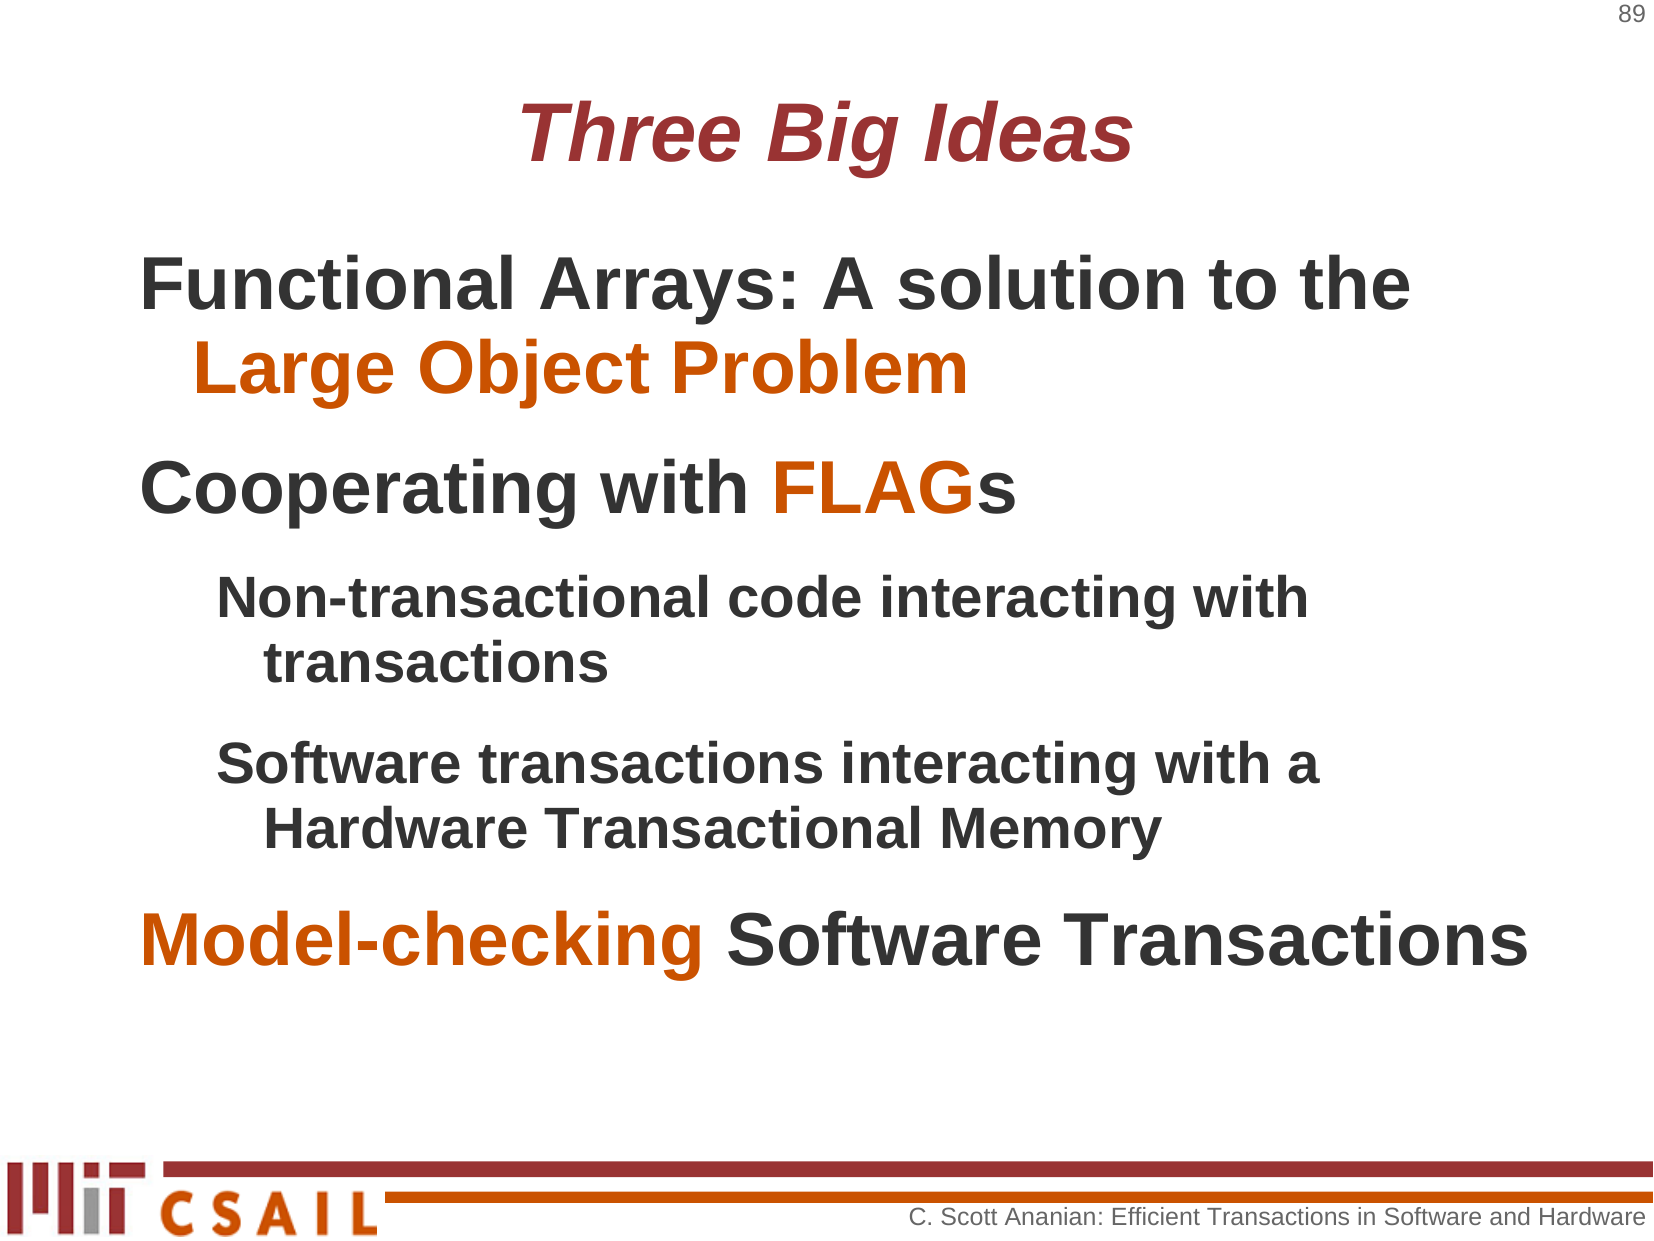

# Three Big Ideas
Functional Arrays: A solution to the Large Object Problem
Cooperating with FLAGs
Non-transactional code interacting with transactions
Software transactions interacting with a Hardware Transactional Memory
Model-checking Software Transactions